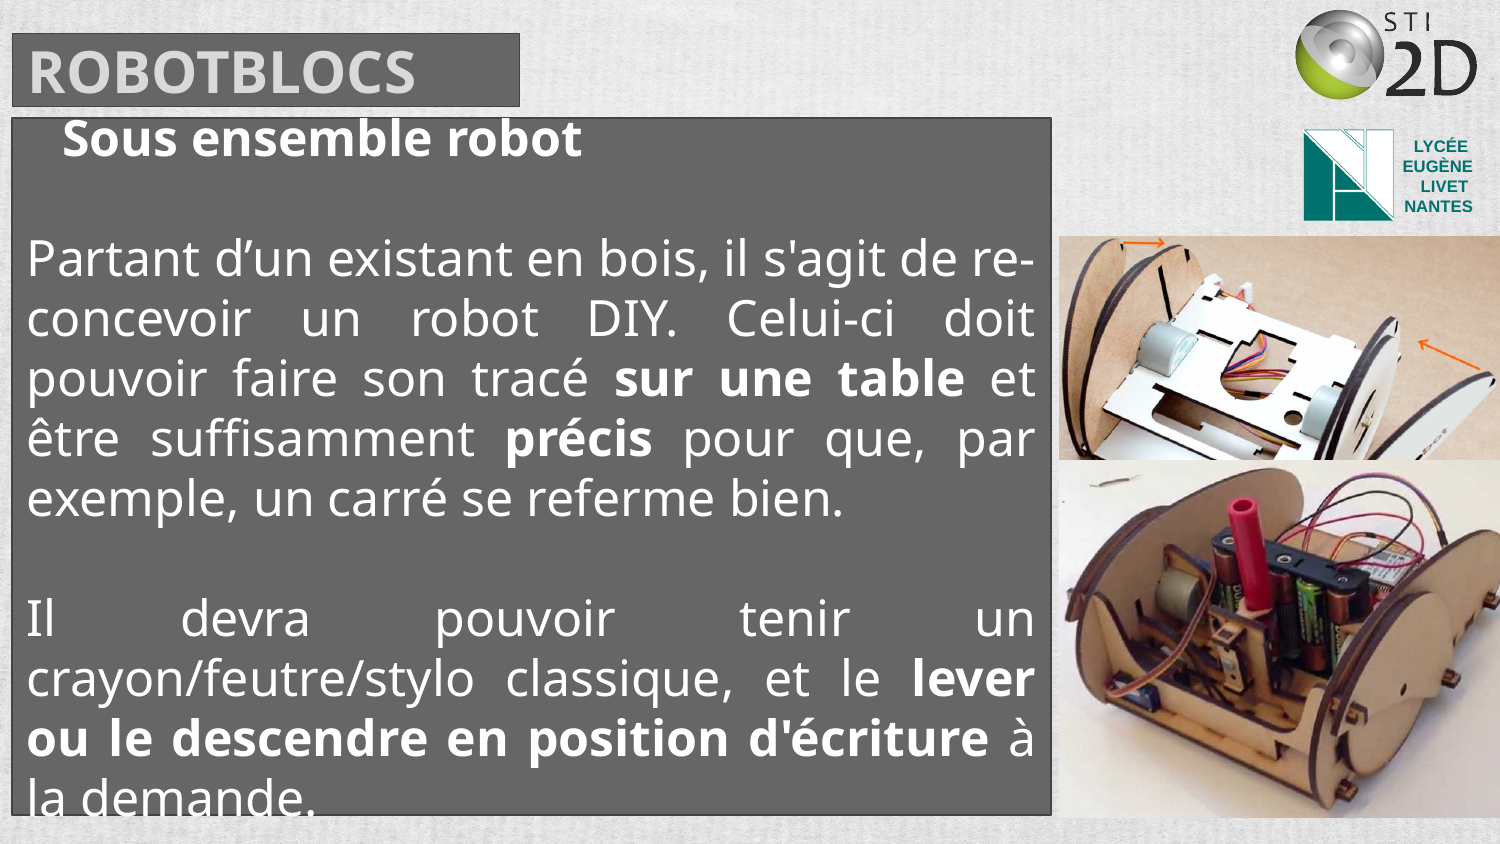

ROBOTBLOCS
Sous ensemble robot
Partant d’un existant en bois, il s'agit de re-concevoir un robot DIY. Celui-ci doit pouvoir faire son tracé sur une table et être suffisamment précis pour que, par exemple, un carré se referme bien.
Il devra pouvoir tenir un crayon/feutre/stylo classique, et le lever ou le descendre en position d'écriture à la demande.
LYCÉE
EUGÈNE
LIVET
NANTES